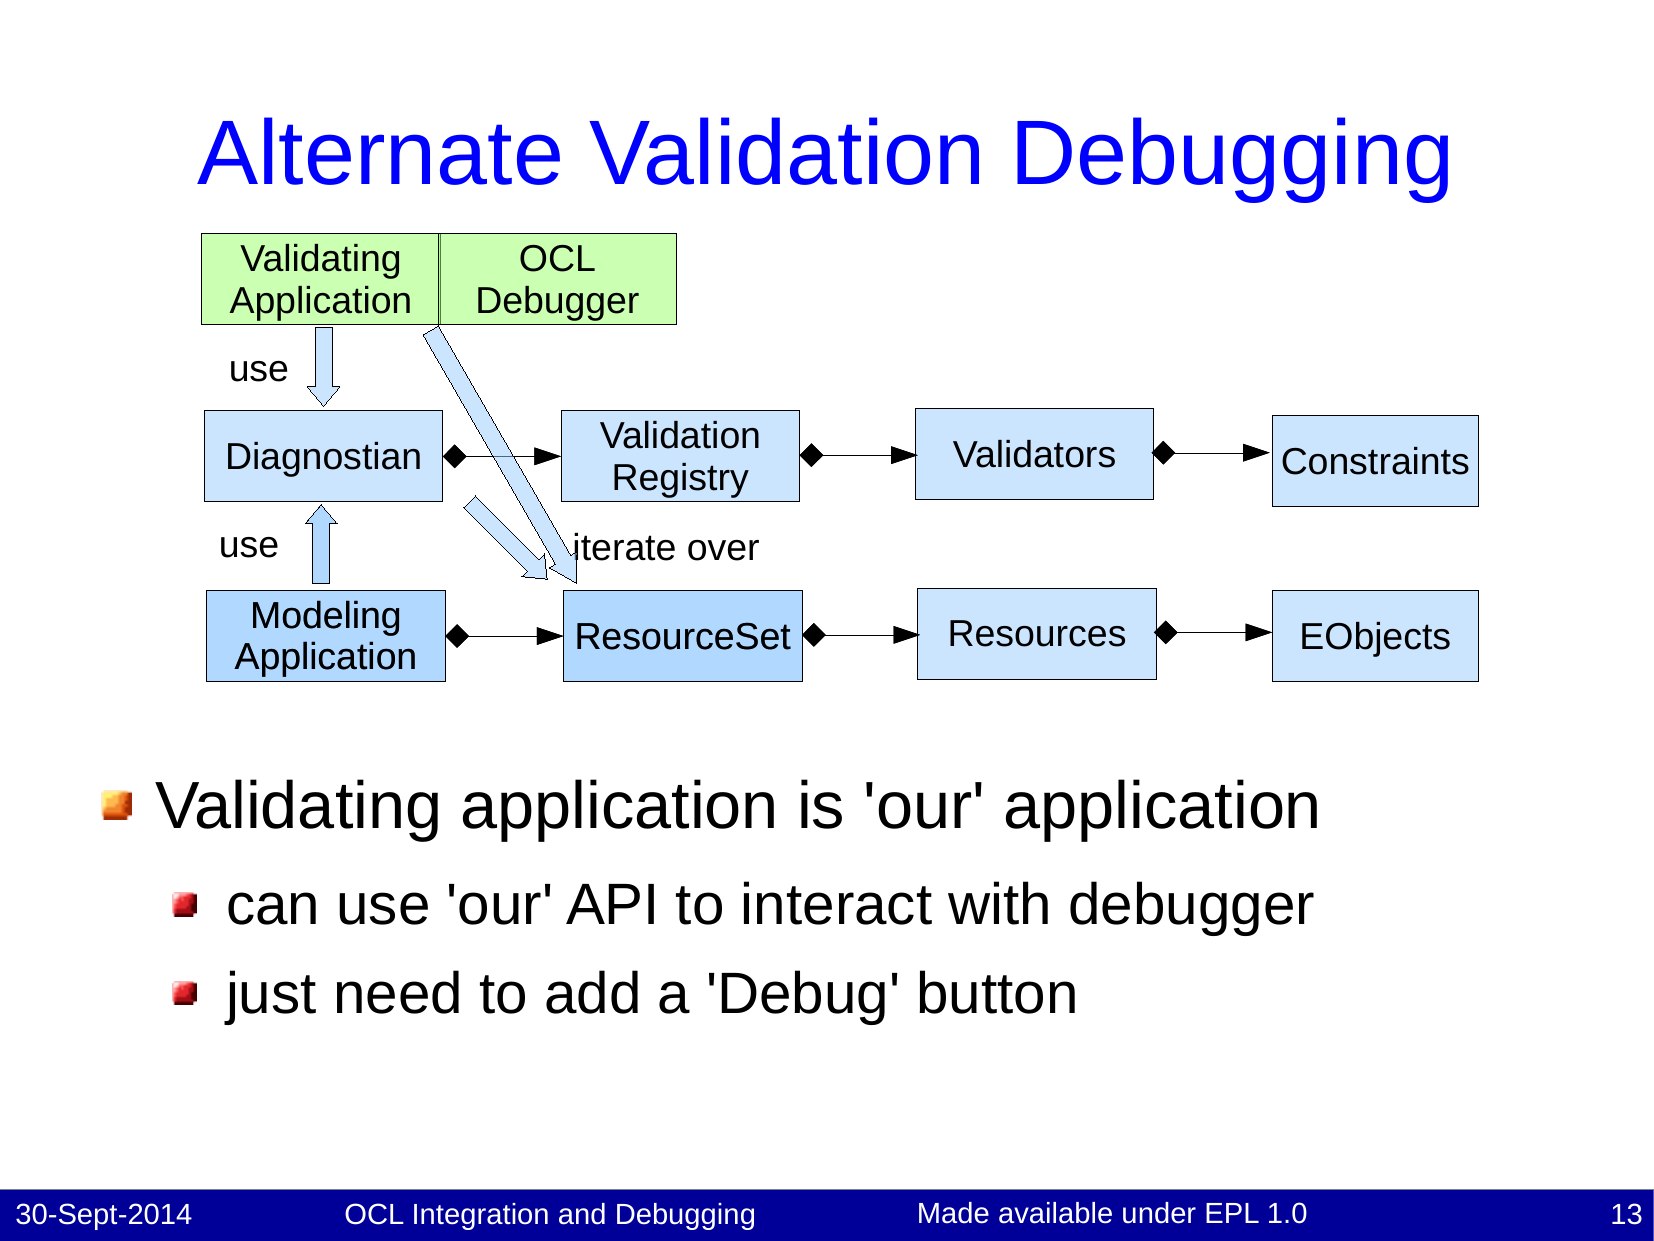

# Alternate Validation Debugging
Validating
Application
OCL
Debugger
use
Validators
Diagnostian
Validation
Registry
Constraints
use
iterate over
Resources
Modeling
Application
ResourceSet
Modeling
Application
ResourceSet
EObjects
Validating application is 'our' application
can use 'our' API to interact with debugger
just need to add a 'Debug' button
30-Sept-2014
OCL Integration and Debugging
13